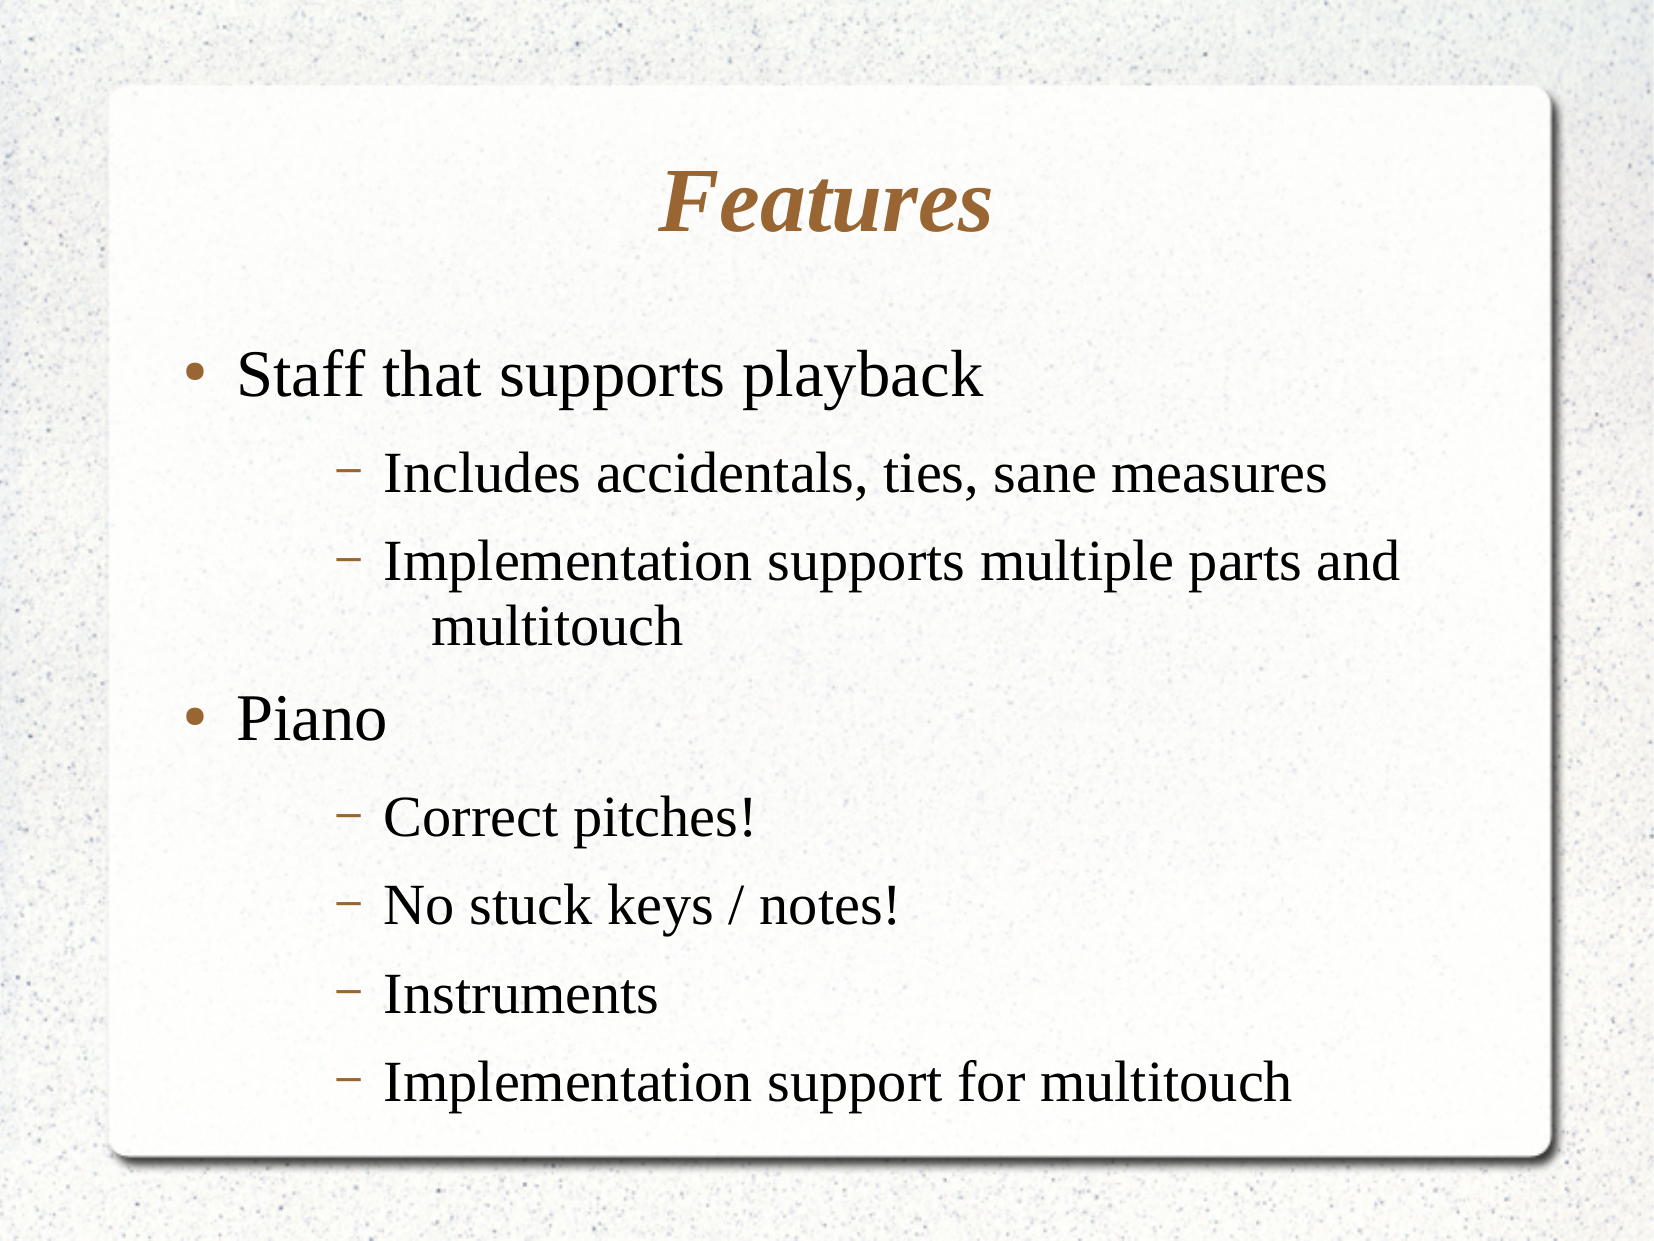

# Features
Staff that supports playback
Includes accidentals, ties, sane measures
Implementation supports multiple parts and multitouch
Piano
Correct pitches!
No stuck keys / notes!
Instruments
Implementation support for multitouch